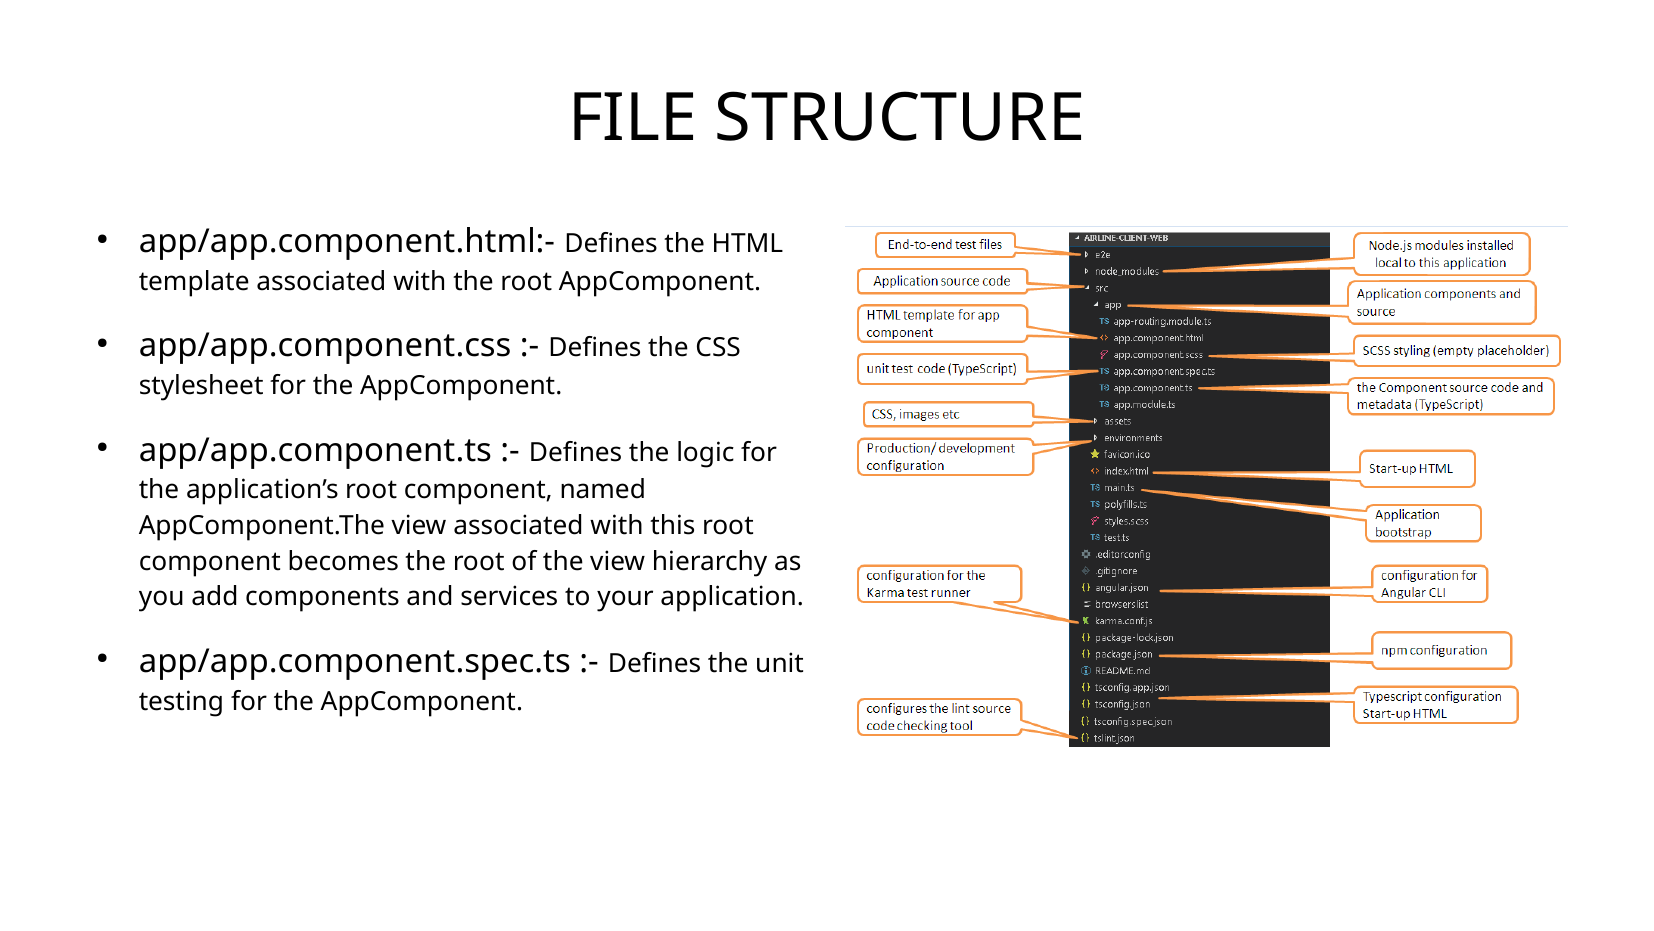

# FILE STRUCTURE
app/app.component.html:- Defines the HTML template associated with the root AppComponent.
app/app.component.css :- Defines the CSS stylesheet for the AppComponent.
app/app.component.ts :- Defines the logic for the application’s root component, named AppComponent.The view associated with this root component becomes the root of the view hierarchy as you add components and services to your application.
app/app.component.spec.ts :- Defines the unit testing for the AppComponent.